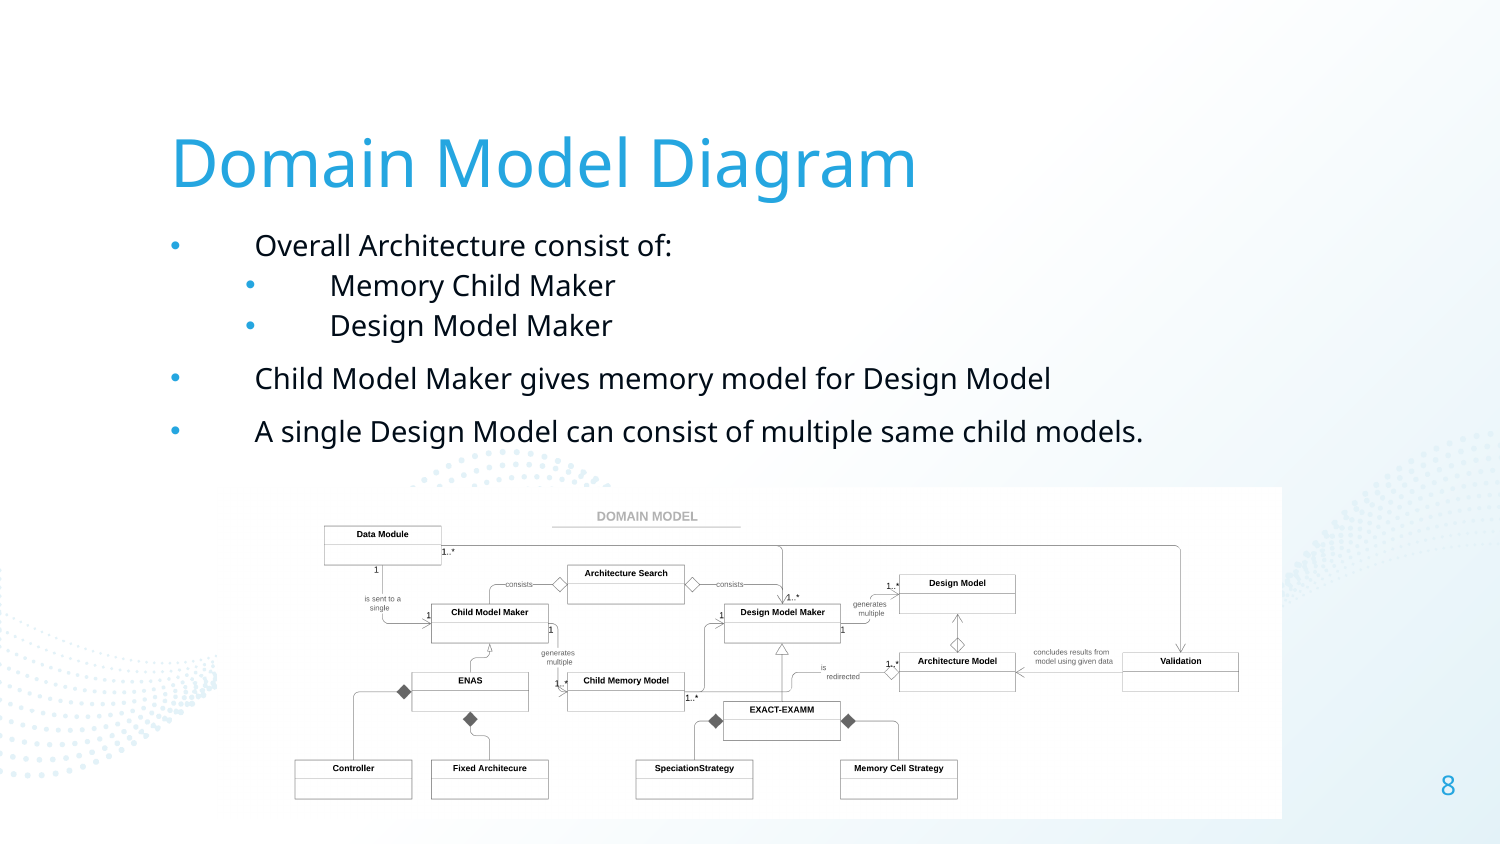

# Domain Model Diagram
Overall Architecture consist of:
Memory Child Maker
Design Model Maker
Child Model Maker gives memory model for Design Model
A single Design Model can consist of multiple same child models.